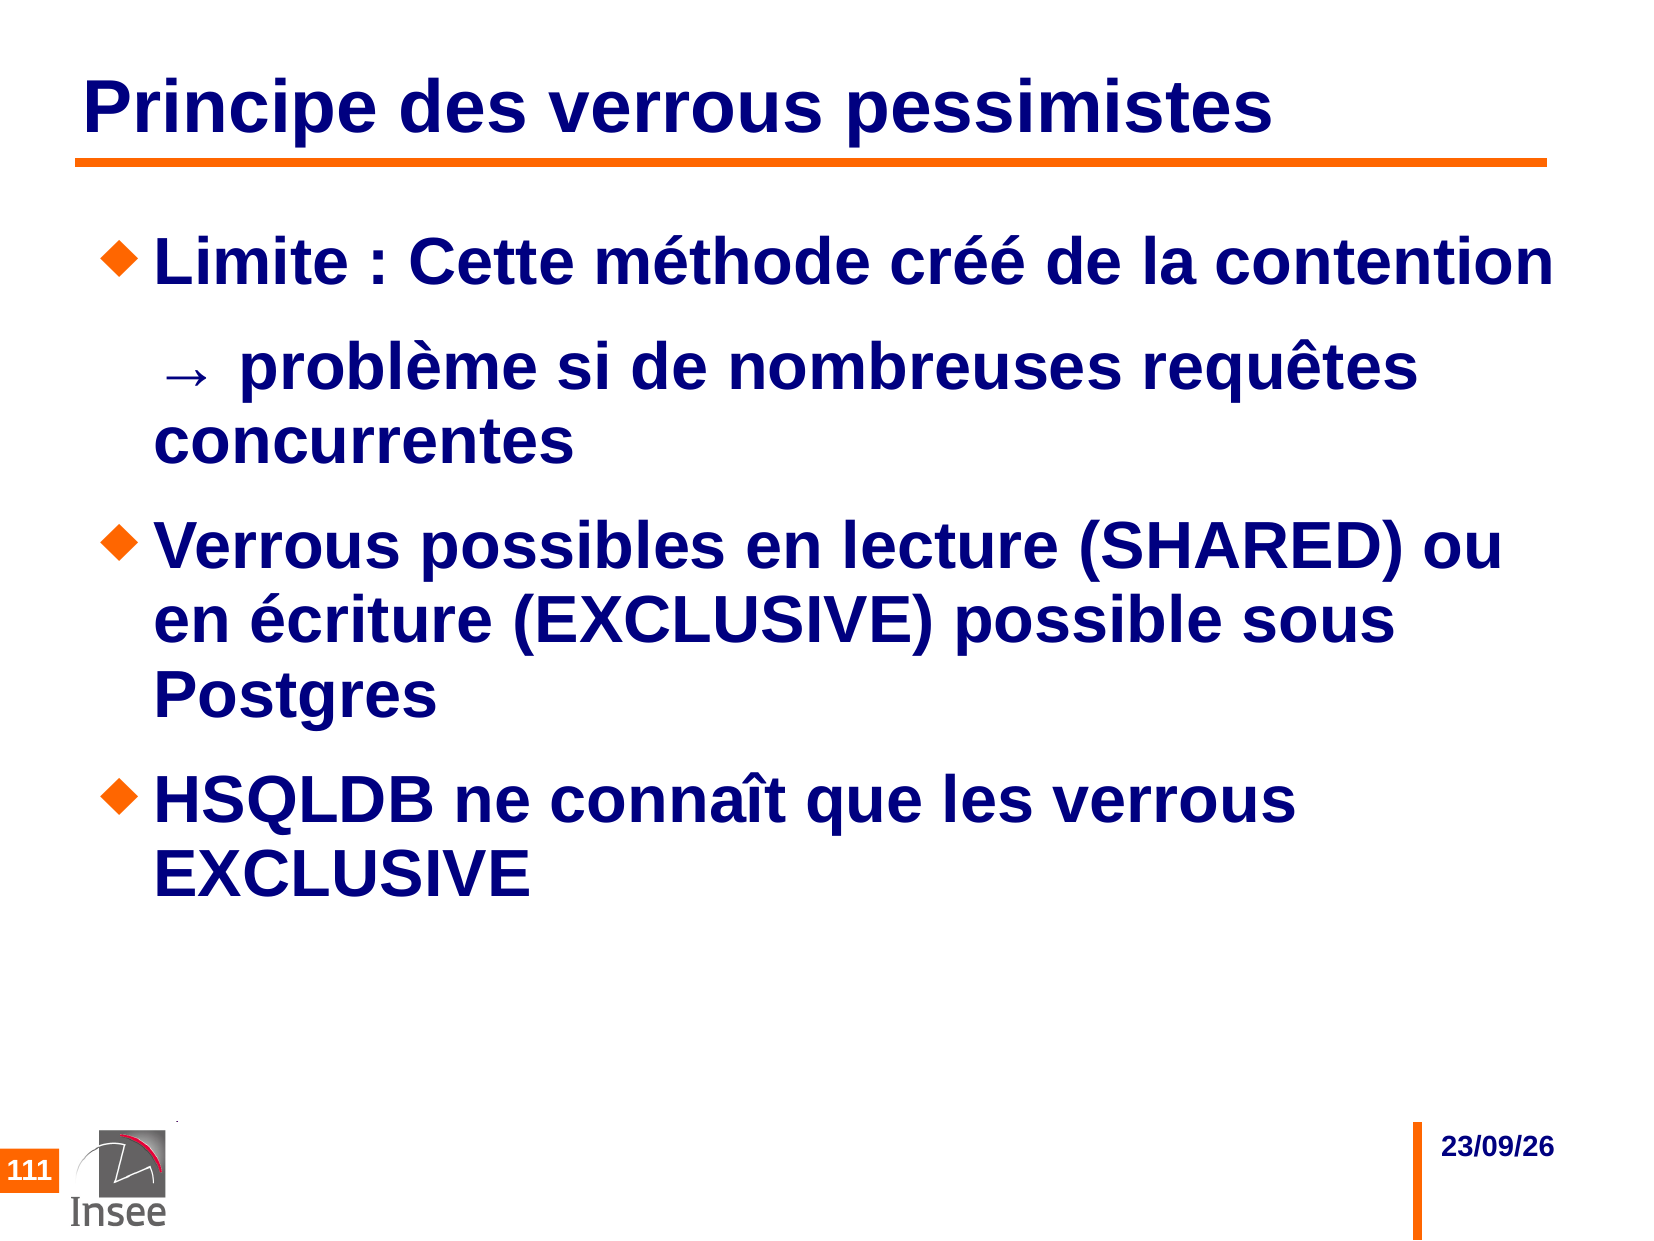

# Principe des verrous pessimistes
Limite : Cette méthode créé de la contention
→ problème si de nombreuses requêtes concurrentes
Verrous possibles en lecture (SHARED) ou en écriture (EXCLUSIVE) possible sous Postgres
HSQLDB ne connaît que les verrous EXCLUSIVE
111